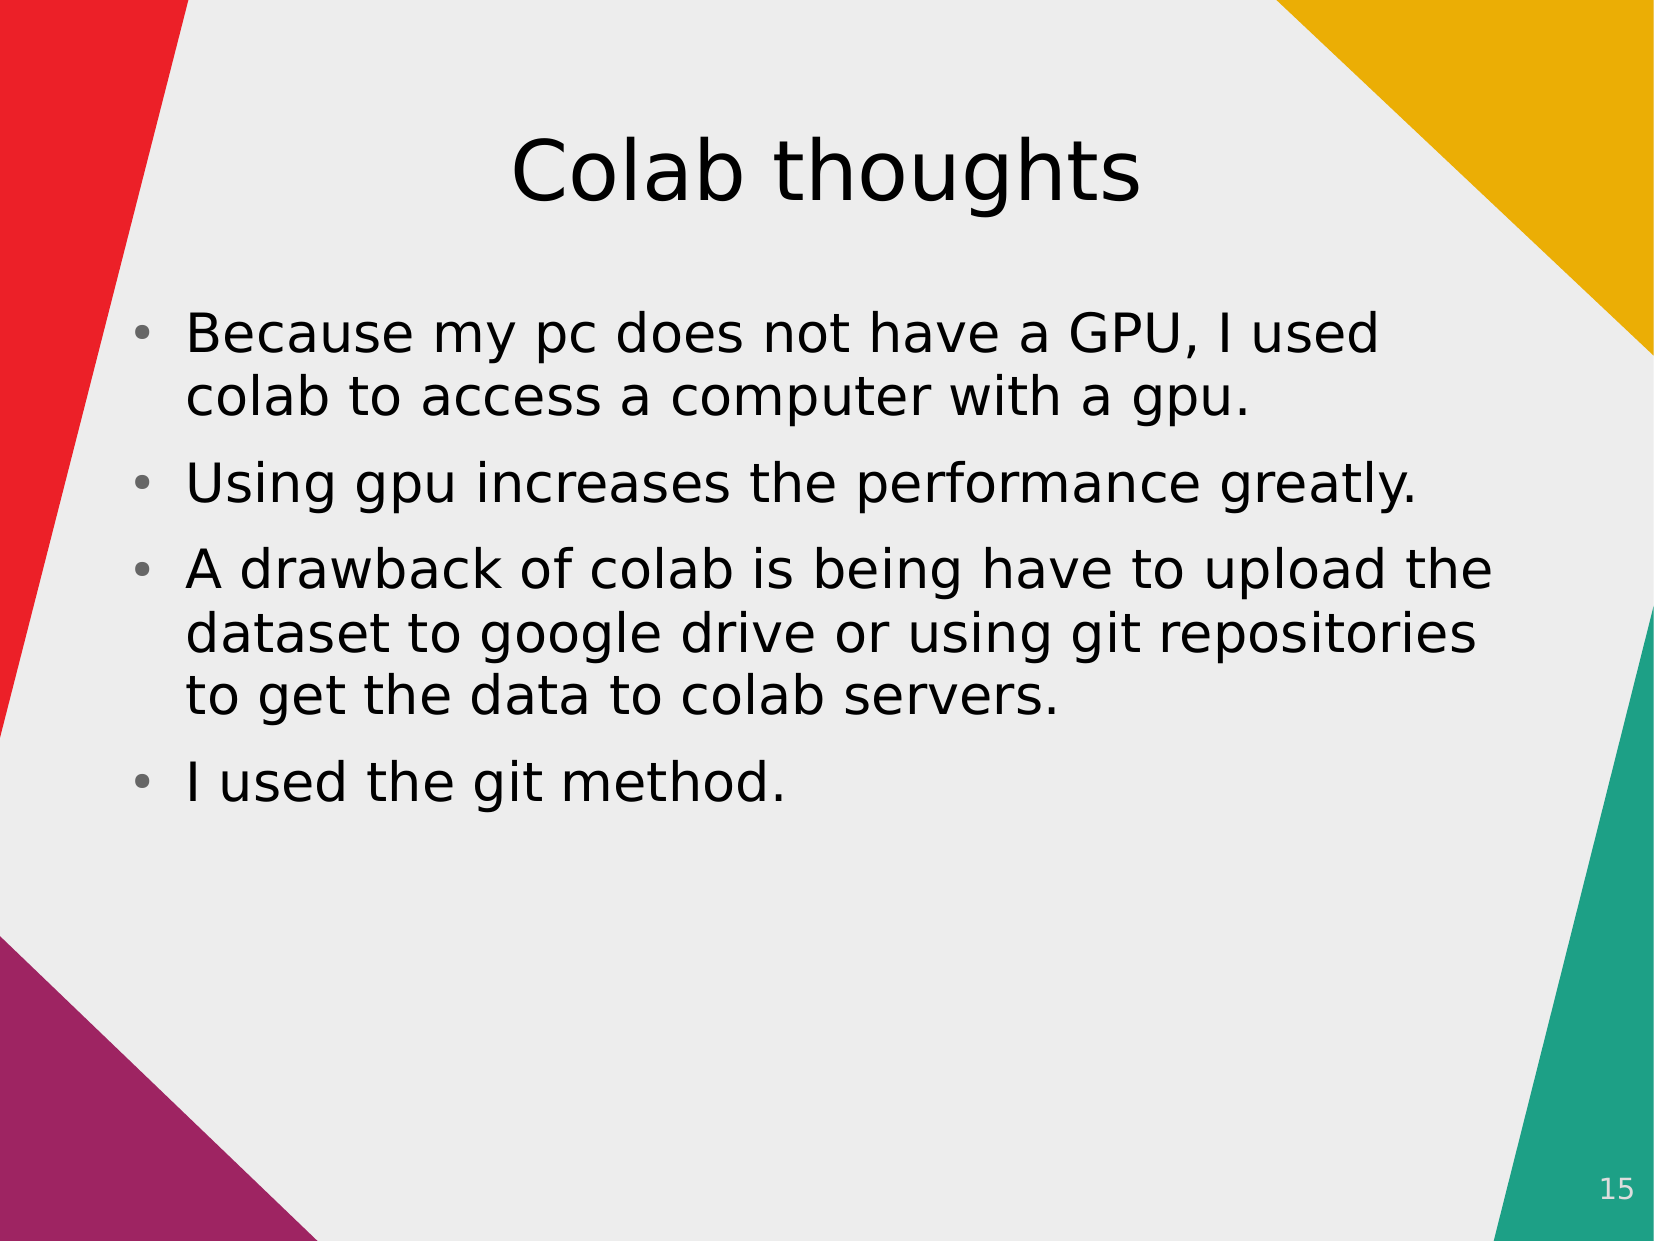

# Colab thoughts
Because my pc does not have a GPU, I used colab to access a computer with a gpu.
Using gpu increases the performance greatly.
A drawback of colab is being have to upload the dataset to google drive or using git repositories to get the data to colab servers.
I used the git method.
15